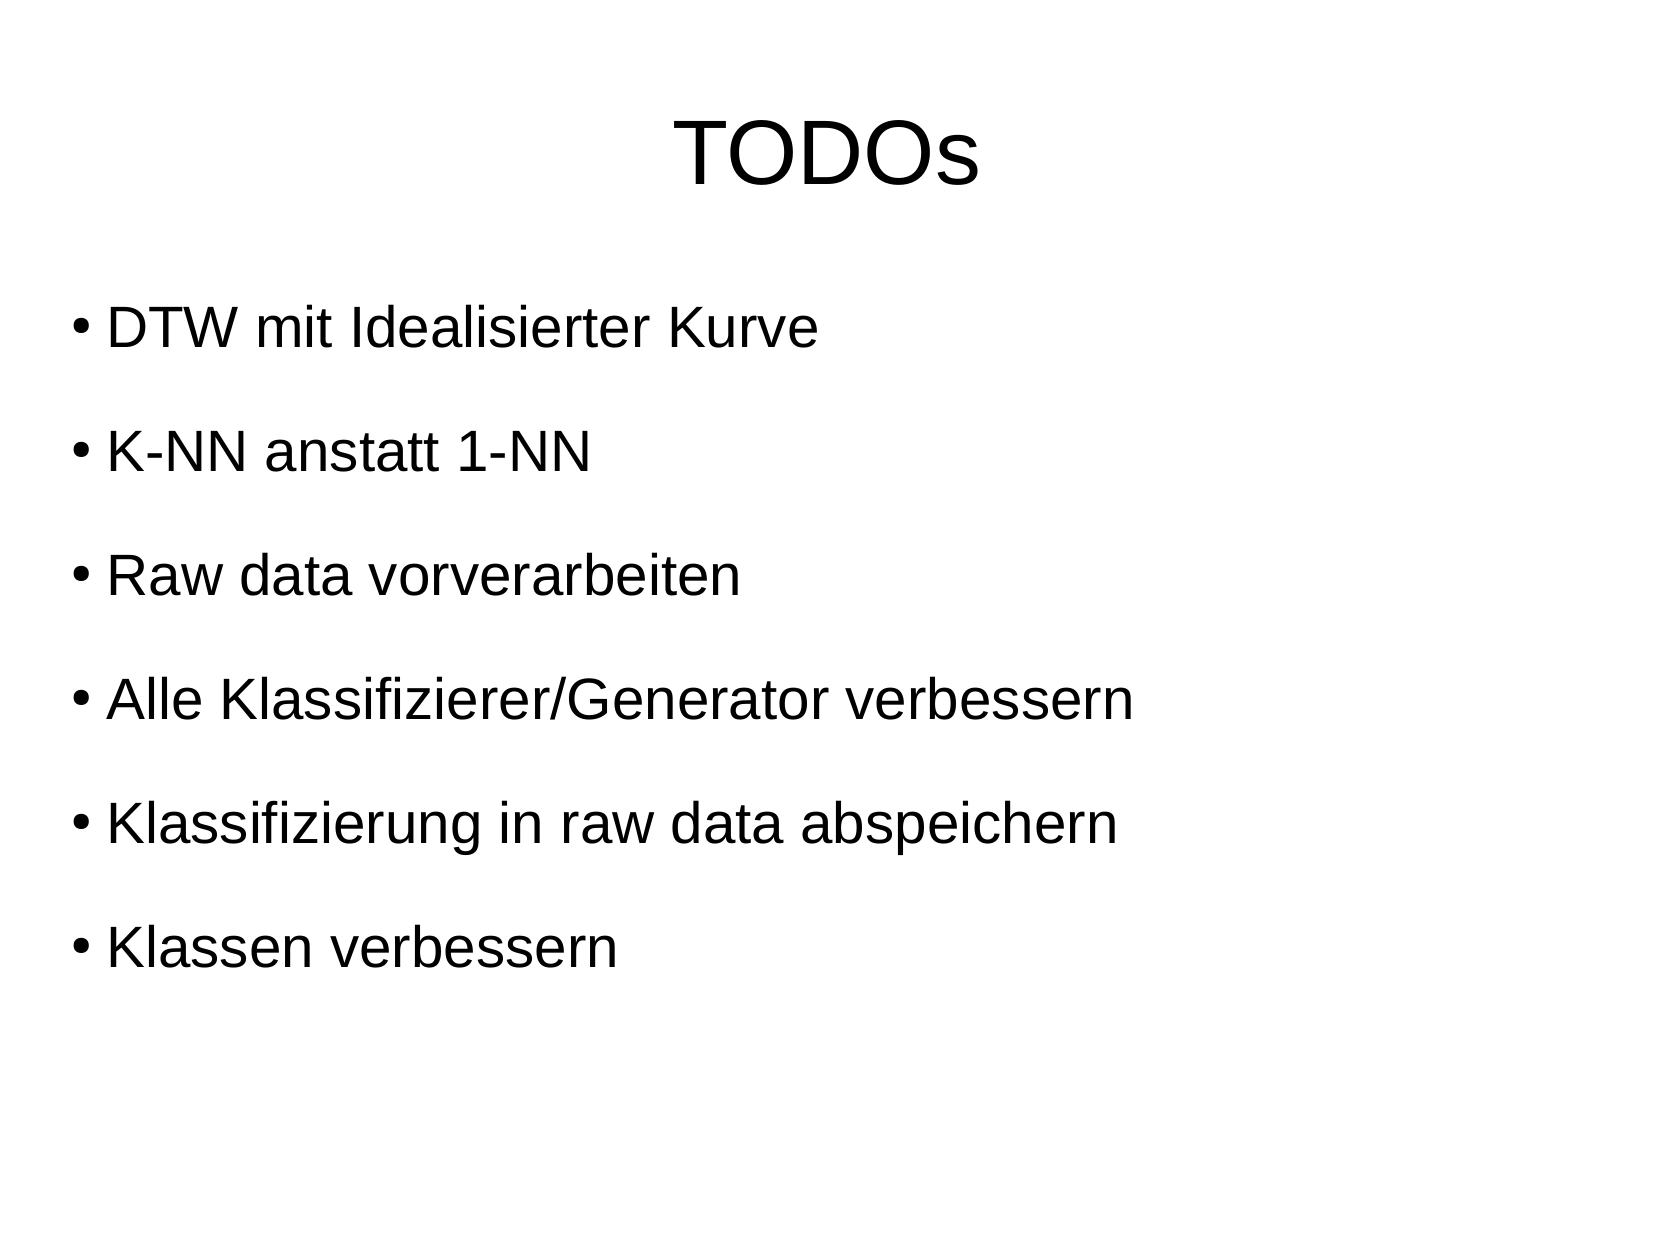

# TODOs
DTW mit Idealisierter Kurve
K-NN anstatt 1-NN
Raw data vorverarbeiten
Alle Klassifizierer/Generator verbessern
Klassifizierung in raw data abspeichern
Klassen verbessern